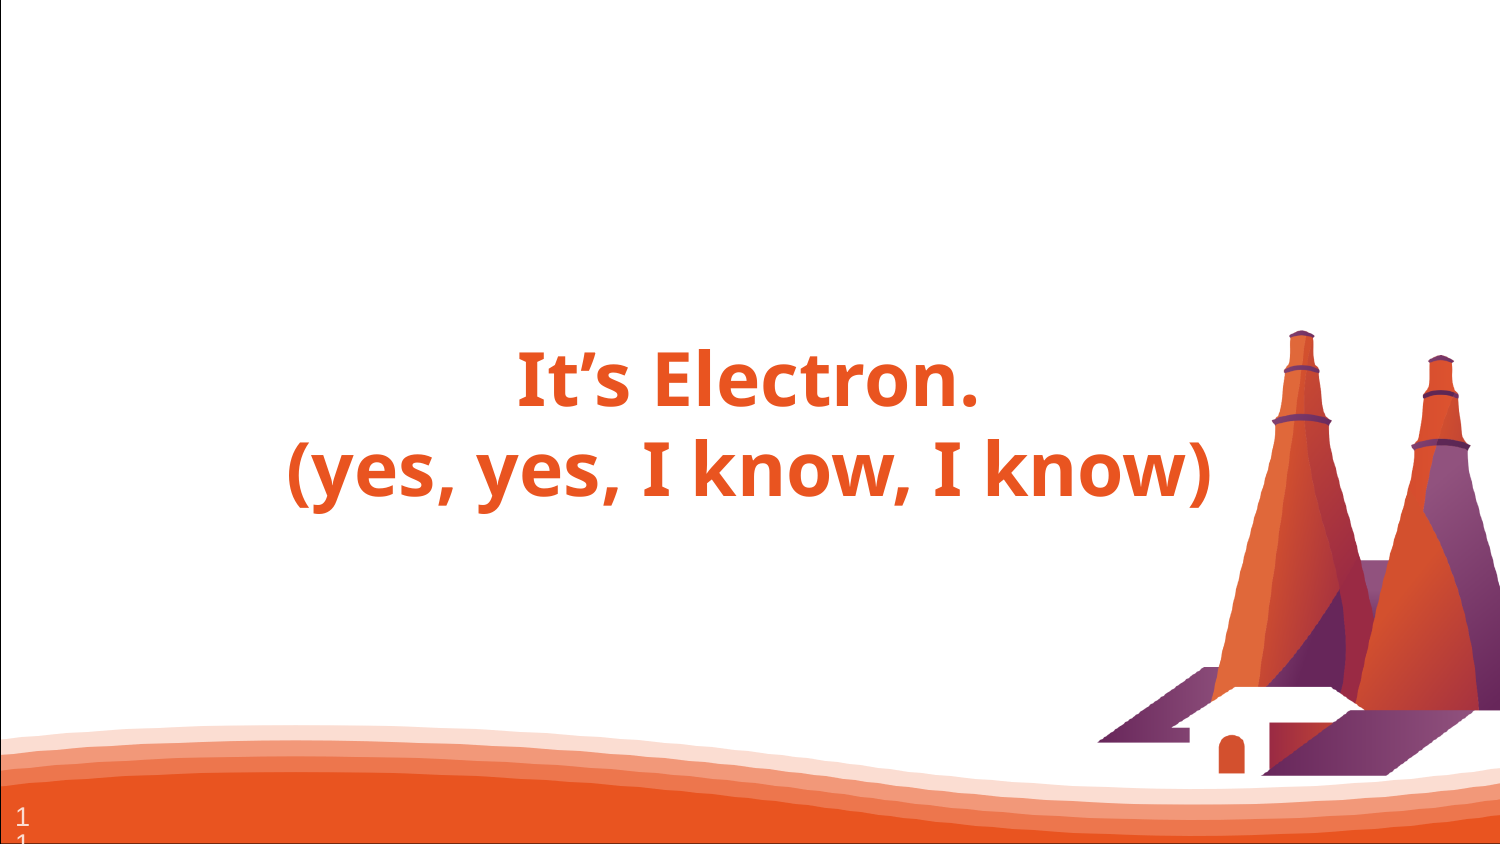

# It’s Electron. (yes, yes, I know, I know)